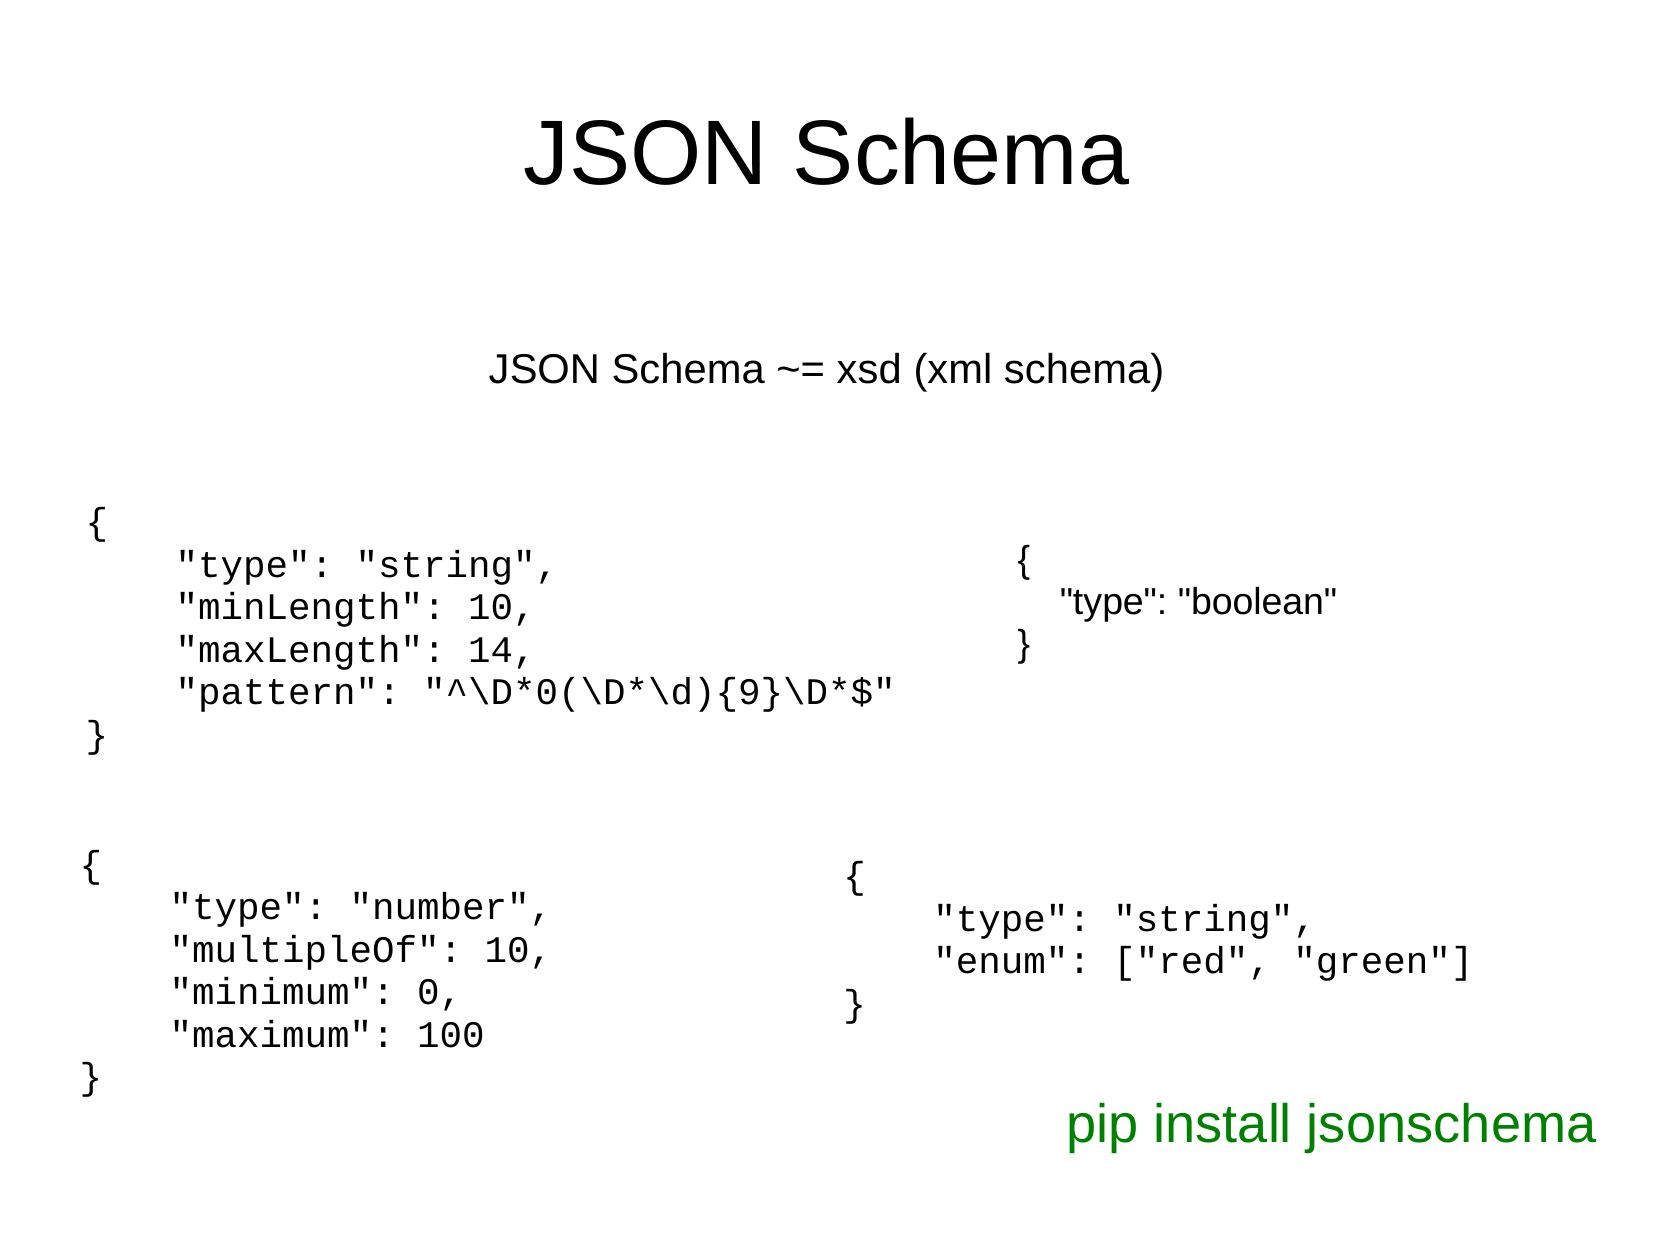

# JSON Schema
JSON Schema ~= xsd (xml schema)
{
 "type": "string",
 "minLength": 10,
 "maxLength": 14,
 "pattern": "^\D*0(\D*\d){9}\D*$"
}
{
 "type": "boolean"
}
{
 "type": "number",
 "multipleOf": 10,
 "minimum": 0,
 "maximum": 100
}
{
 "type": "string",
 "enum": ["red", "green"]
}
pip install jsonschema